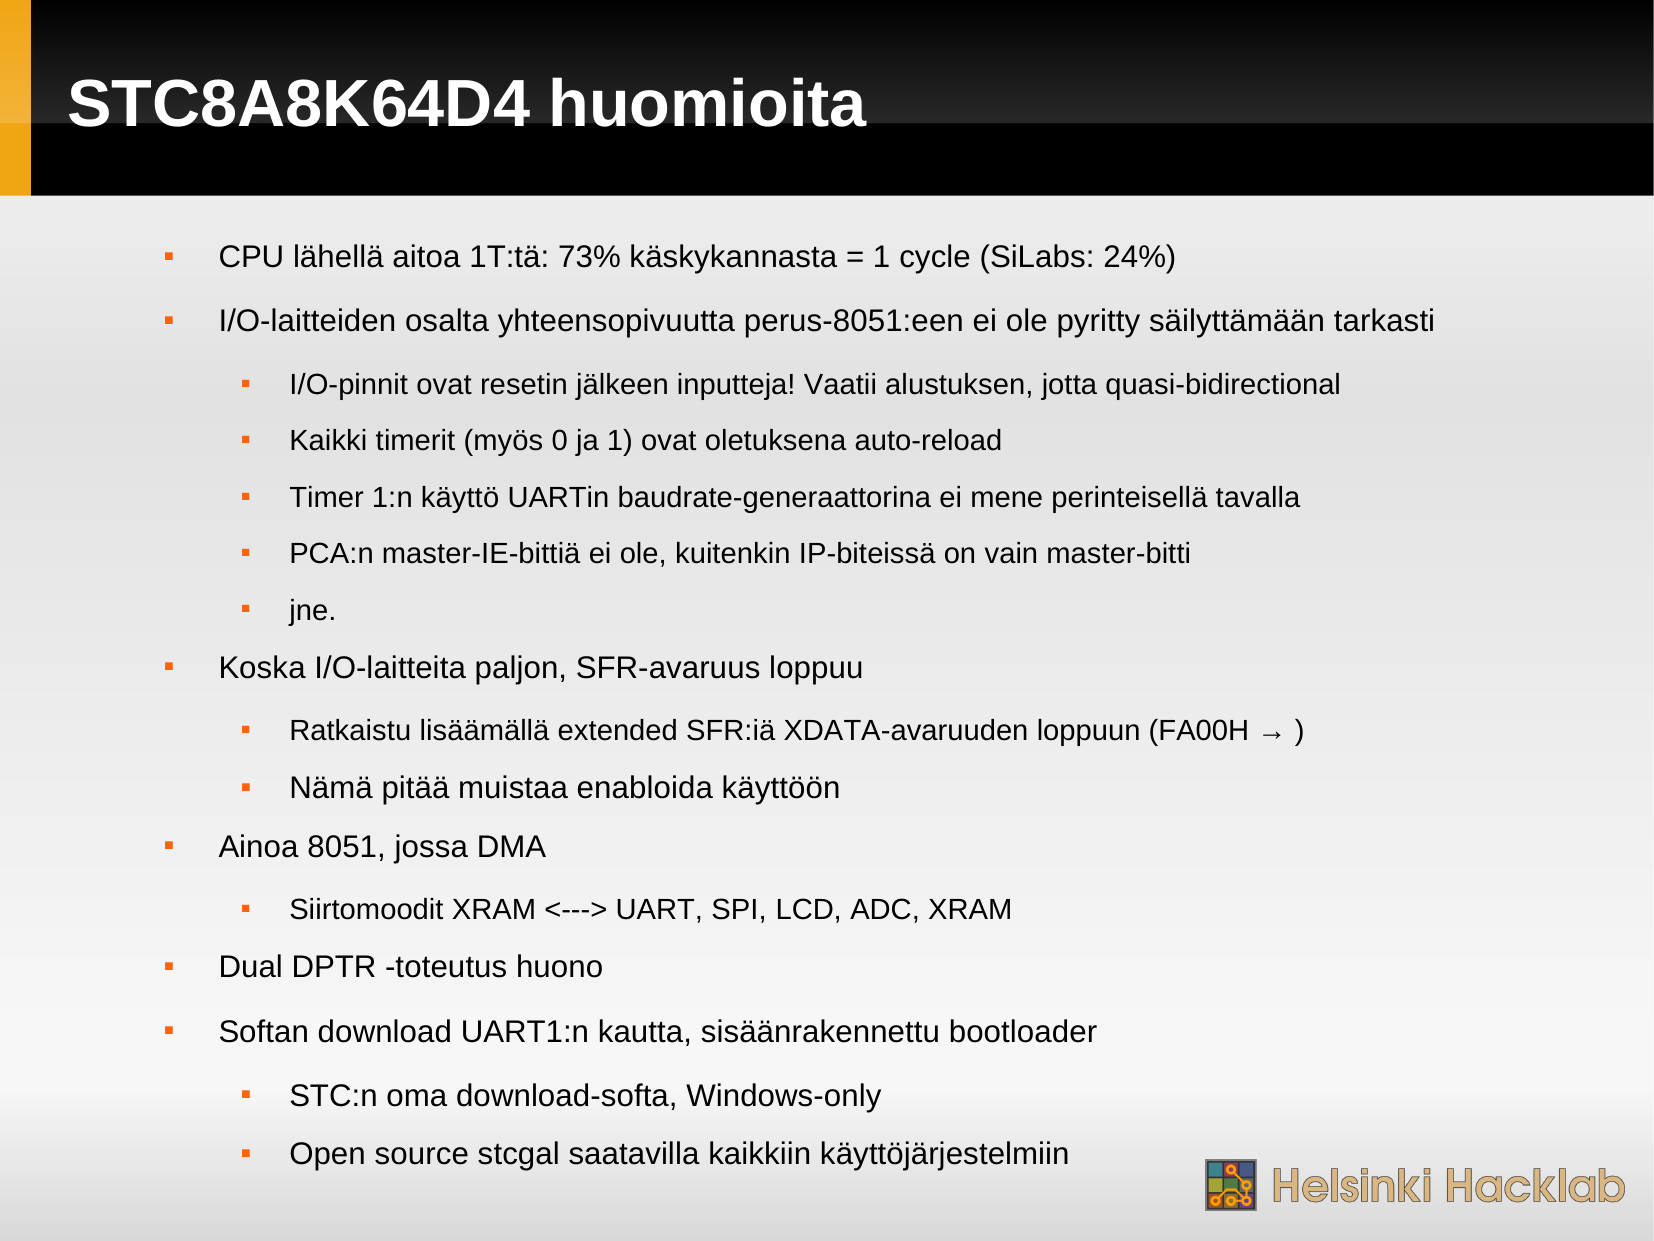

# STC8A8K64D4 huomioita
CPU lähellä aitoa 1T:tä: 73% käskykannasta = 1 cycle (SiLabs: 24%)
I/O-laitteiden osalta yhteensopivuutta perus-8051:een ei ole pyritty säilyttämään tarkasti
I/O-pinnit ovat resetin jälkeen inputteja! Vaatii alustuksen, jotta quasi-bidirectional
Kaikki timerit (myös 0 ja 1) ovat oletuksena auto-reload
Timer 1:n käyttö UARTin baudrate-generaattorina ei mene perinteisellä tavalla
PCA:n master-IE-bittiä ei ole, kuitenkin IP-biteissä on vain master-bitti
jne.
Koska I/O-laitteita paljon, SFR-avaruus loppuu
Ratkaistu lisäämällä extended SFR:iä XDATA-avaruuden loppuun (FA00H → )
Nämä pitää muistaa enabloida käyttöön
Ainoa 8051, jossa DMA
Siirtomoodit XRAM <---> UART, SPI, LCD, ADC, XRAM
Dual DPTR -toteutus huono
Softan download UART1:n kautta, sisäänrakennettu bootloader
STC:n oma download-softa, Windows-only
Open source stcgal saatavilla kaikkiin käyttöjärjestelmiin